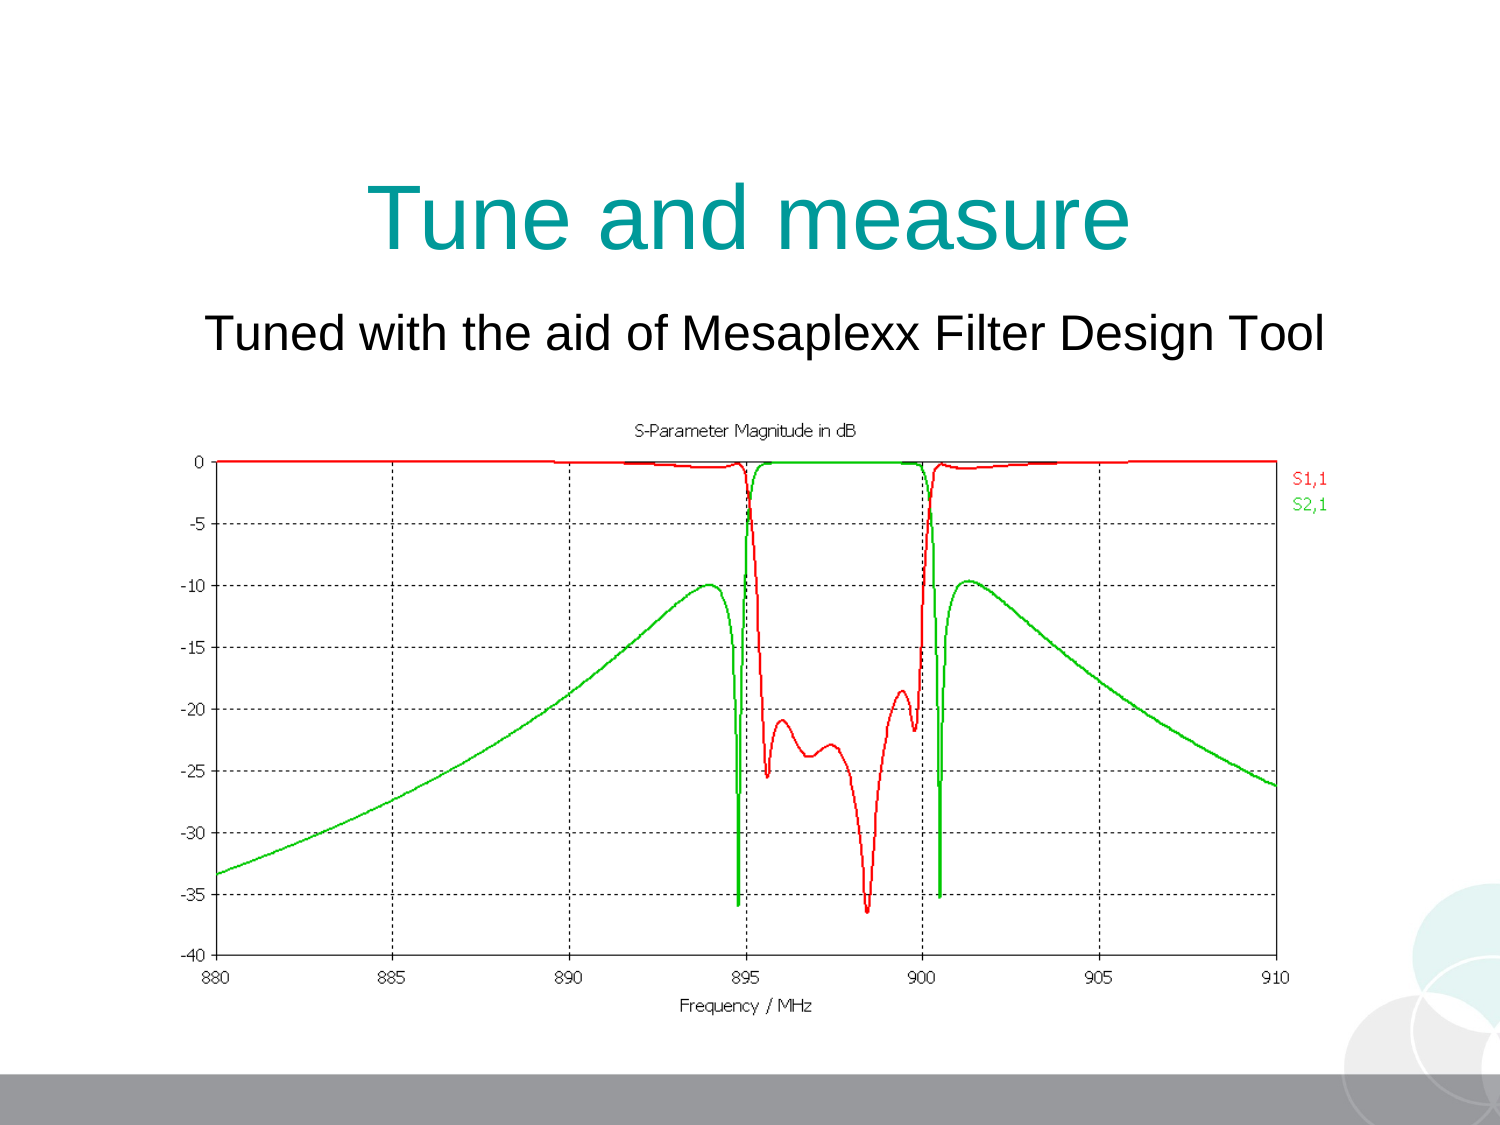

# Tune and measure
Tuned with the aid of Mesaplexx Filter Design Tool